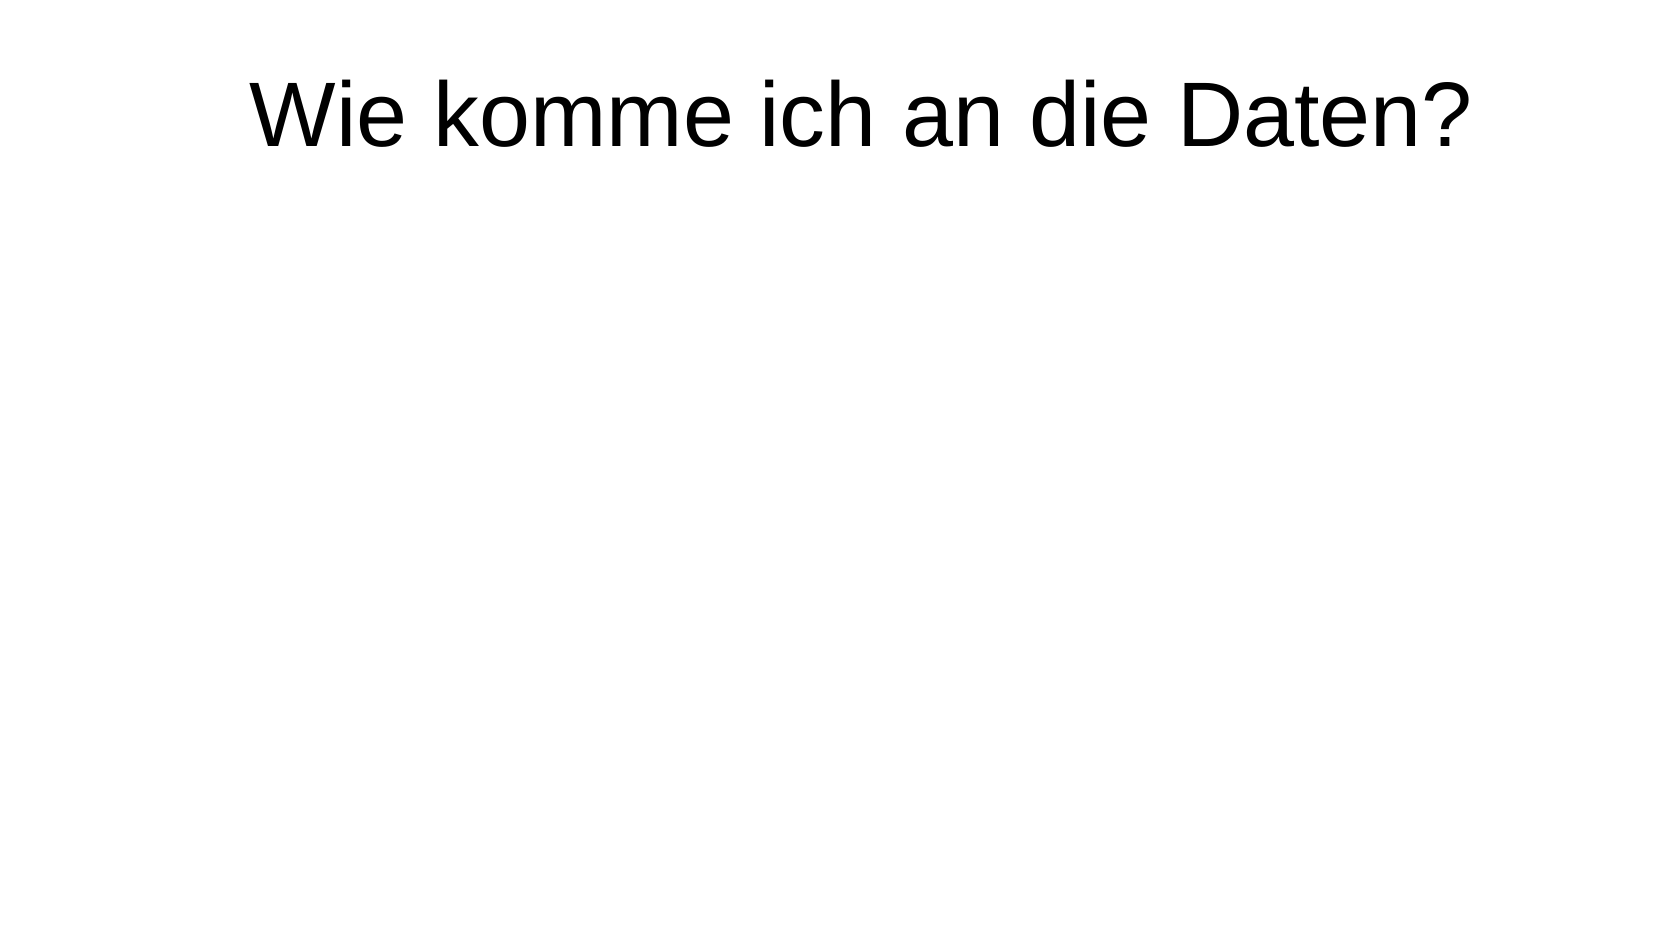

# Wie komme ich an die Daten?